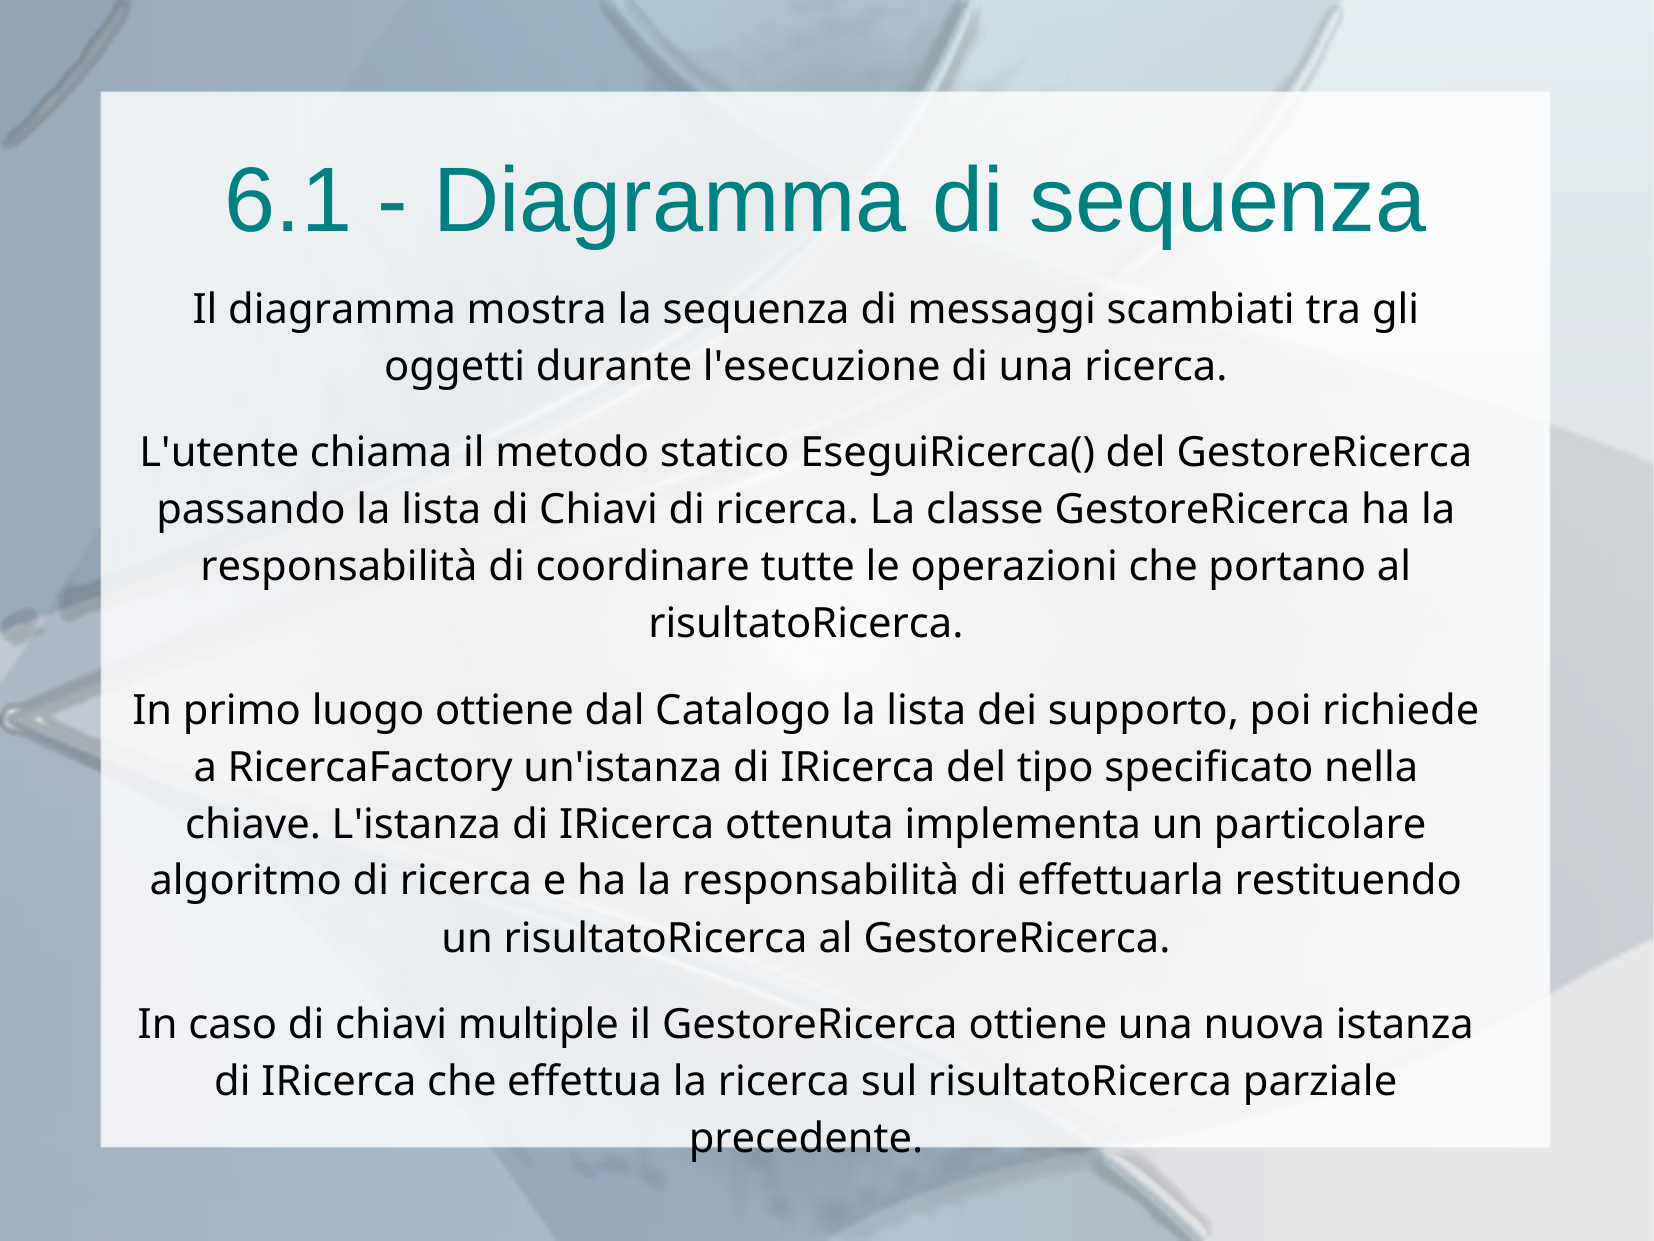

# 6.1 - Diagramma di sequenza
Il diagramma mostra la sequenza di messaggi scambiati tra gli oggetti durante l'esecuzione di una ricerca.
L'utente chiama il metodo statico EseguiRicerca() del GestoreRicerca passando la lista di Chiavi di ricerca. La classe GestoreRicerca ha la responsabilità di coordinare tutte le operazioni che portano al risultatoRicerca.
In primo luogo ottiene dal Catalogo la lista dei supporto, poi richiede a RicercaFactory un'istanza di IRicerca del tipo specificato nella chiave. L'istanza di IRicerca ottenuta implementa un particolare algoritmo di ricerca e ha la responsabilità di effettuarla restituendo un risultatoRicerca al GestoreRicerca.
In caso di chiavi multiple il GestoreRicerca ottiene una nuova istanza di IRicerca che effettua la ricerca sul risultatoRicerca parziale precedente.